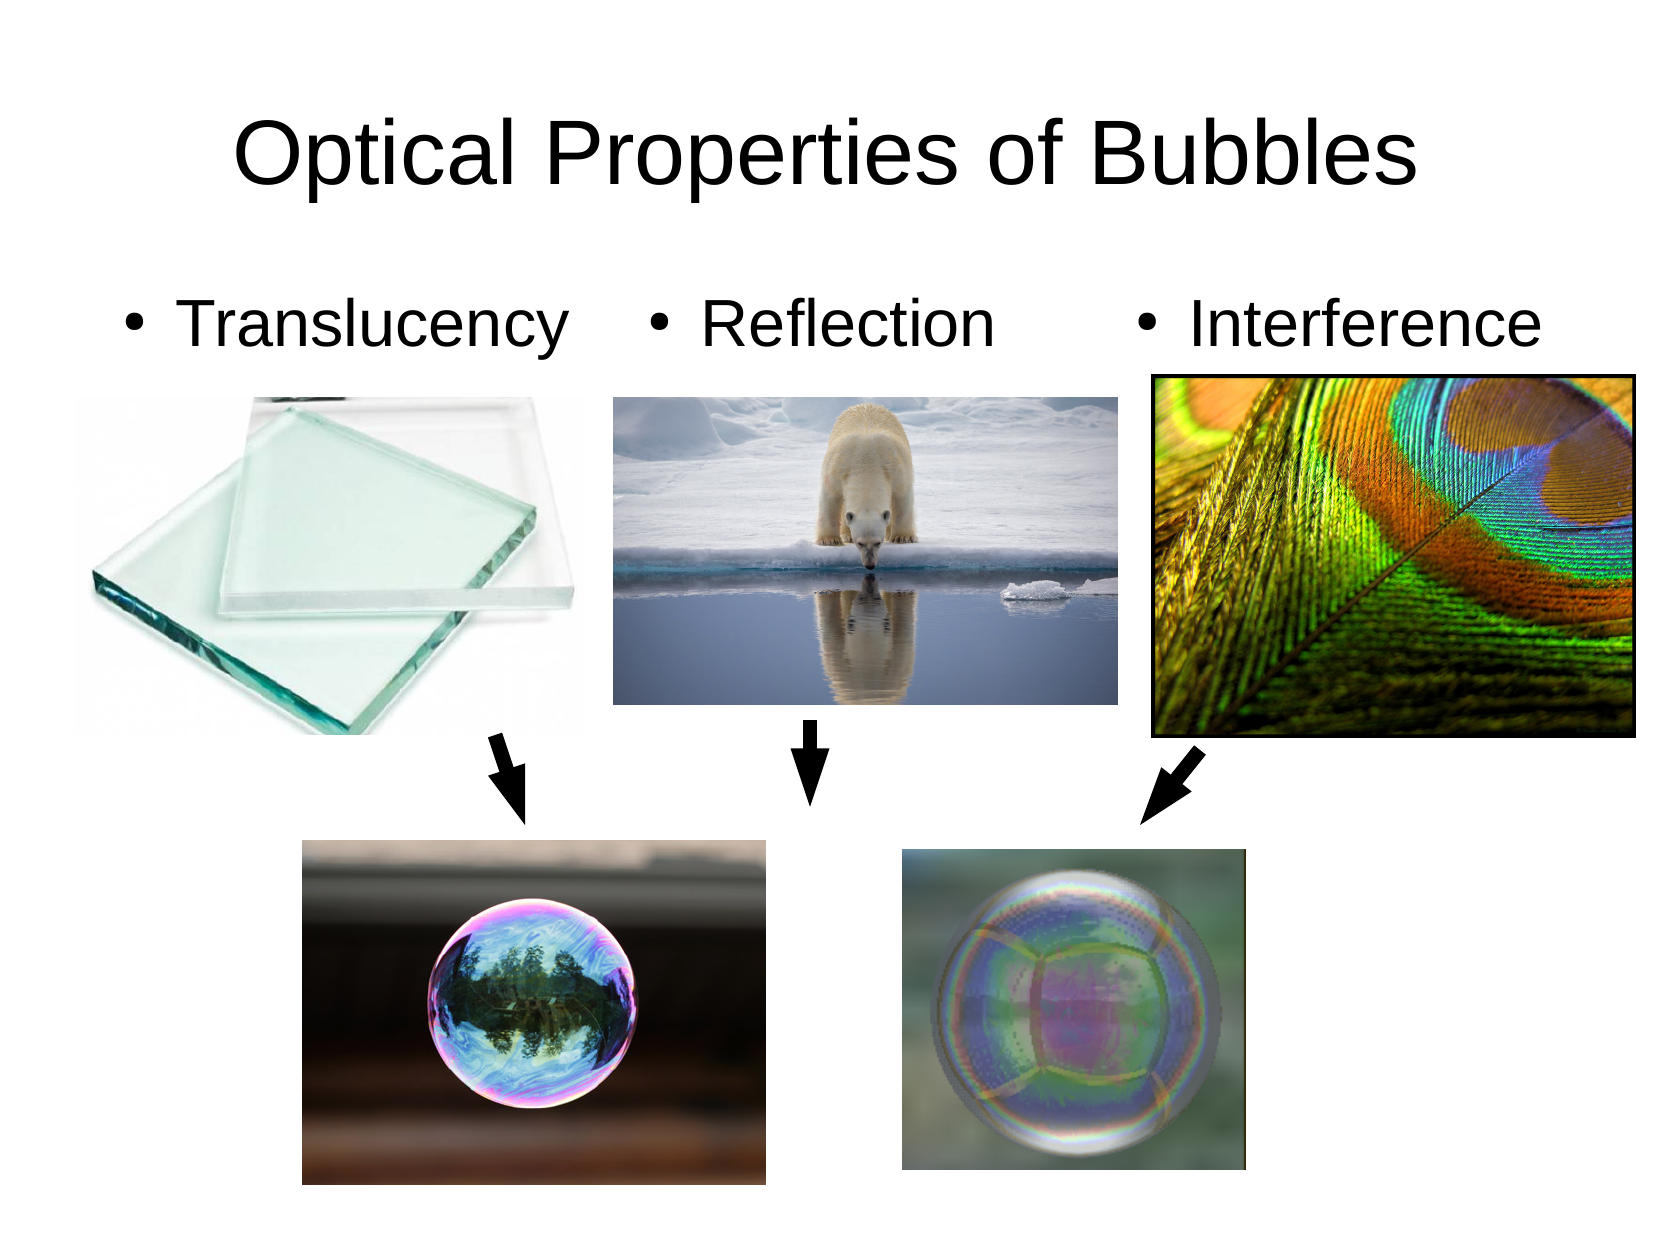

# Optical Properties of Bubbles
Translucency
Reflection
Interference